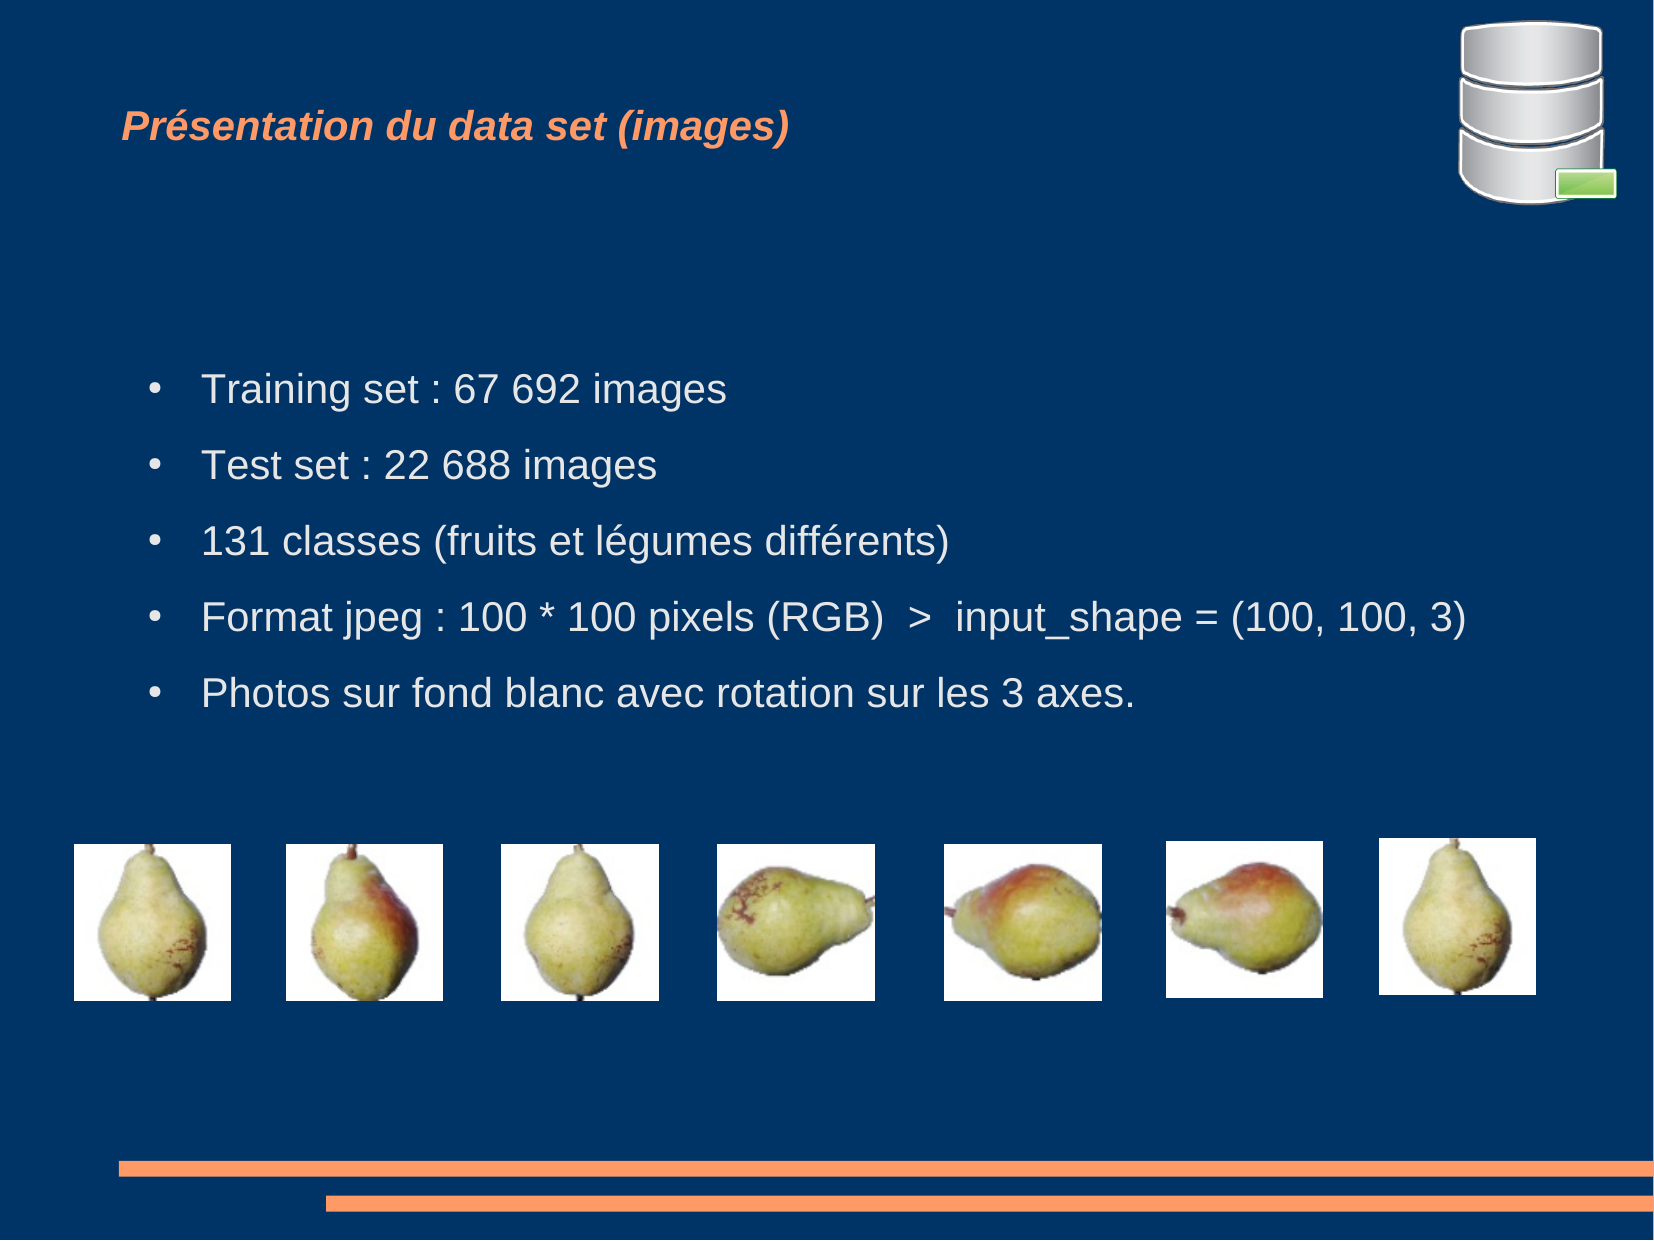

# Présentation du data set (images)
Training set : 67 692 images
Test set : 22 688 images
131 classes (fruits et légumes différents)
Format jpeg : 100 * 100 pixels (RGB) > input_shape = (100, 100, 3)
Photos sur fond blanc avec rotation sur les 3 axes.